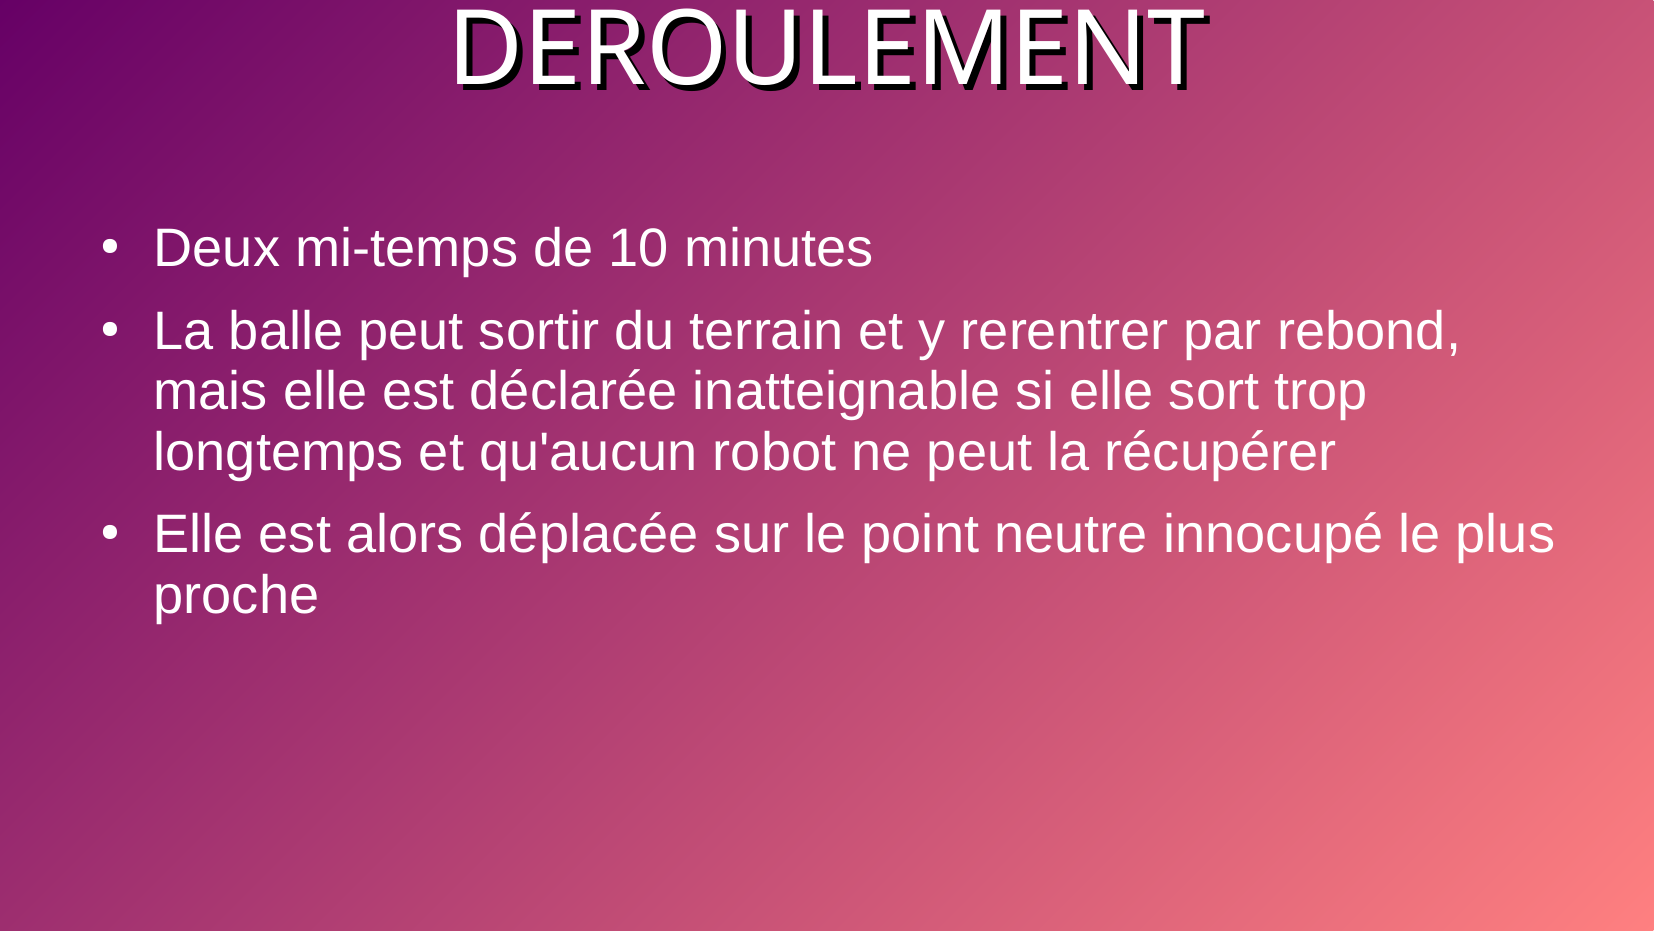

# DEROULEMENT
Deux mi-temps de 10 minutes
La balle peut sortir du terrain et y rerentrer par rebond, mais elle est déclarée inatteignable si elle sort trop longtemps et qu'aucun robot ne peut la récupérer
Elle est alors déplacée sur le point neutre innocupé le plus proche